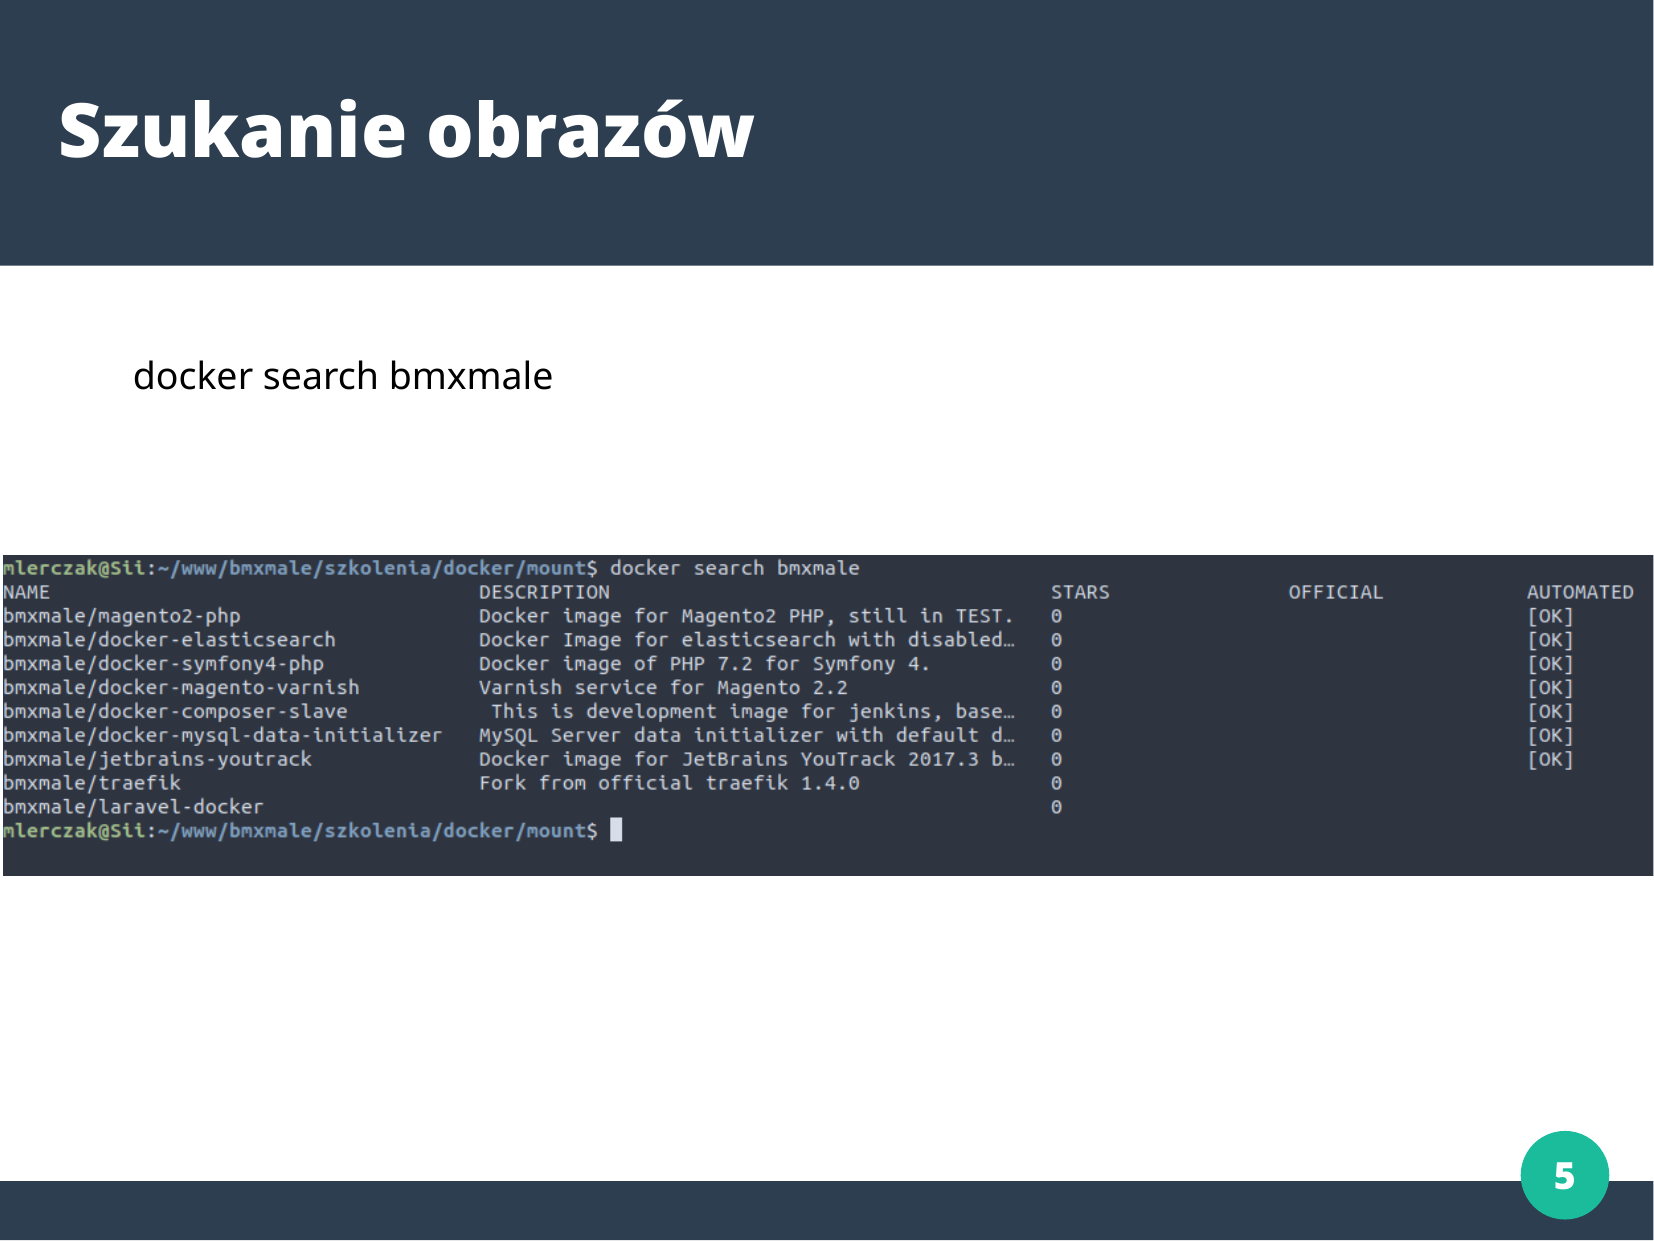

# Szukanie obrazów
docker search bmxmale
5